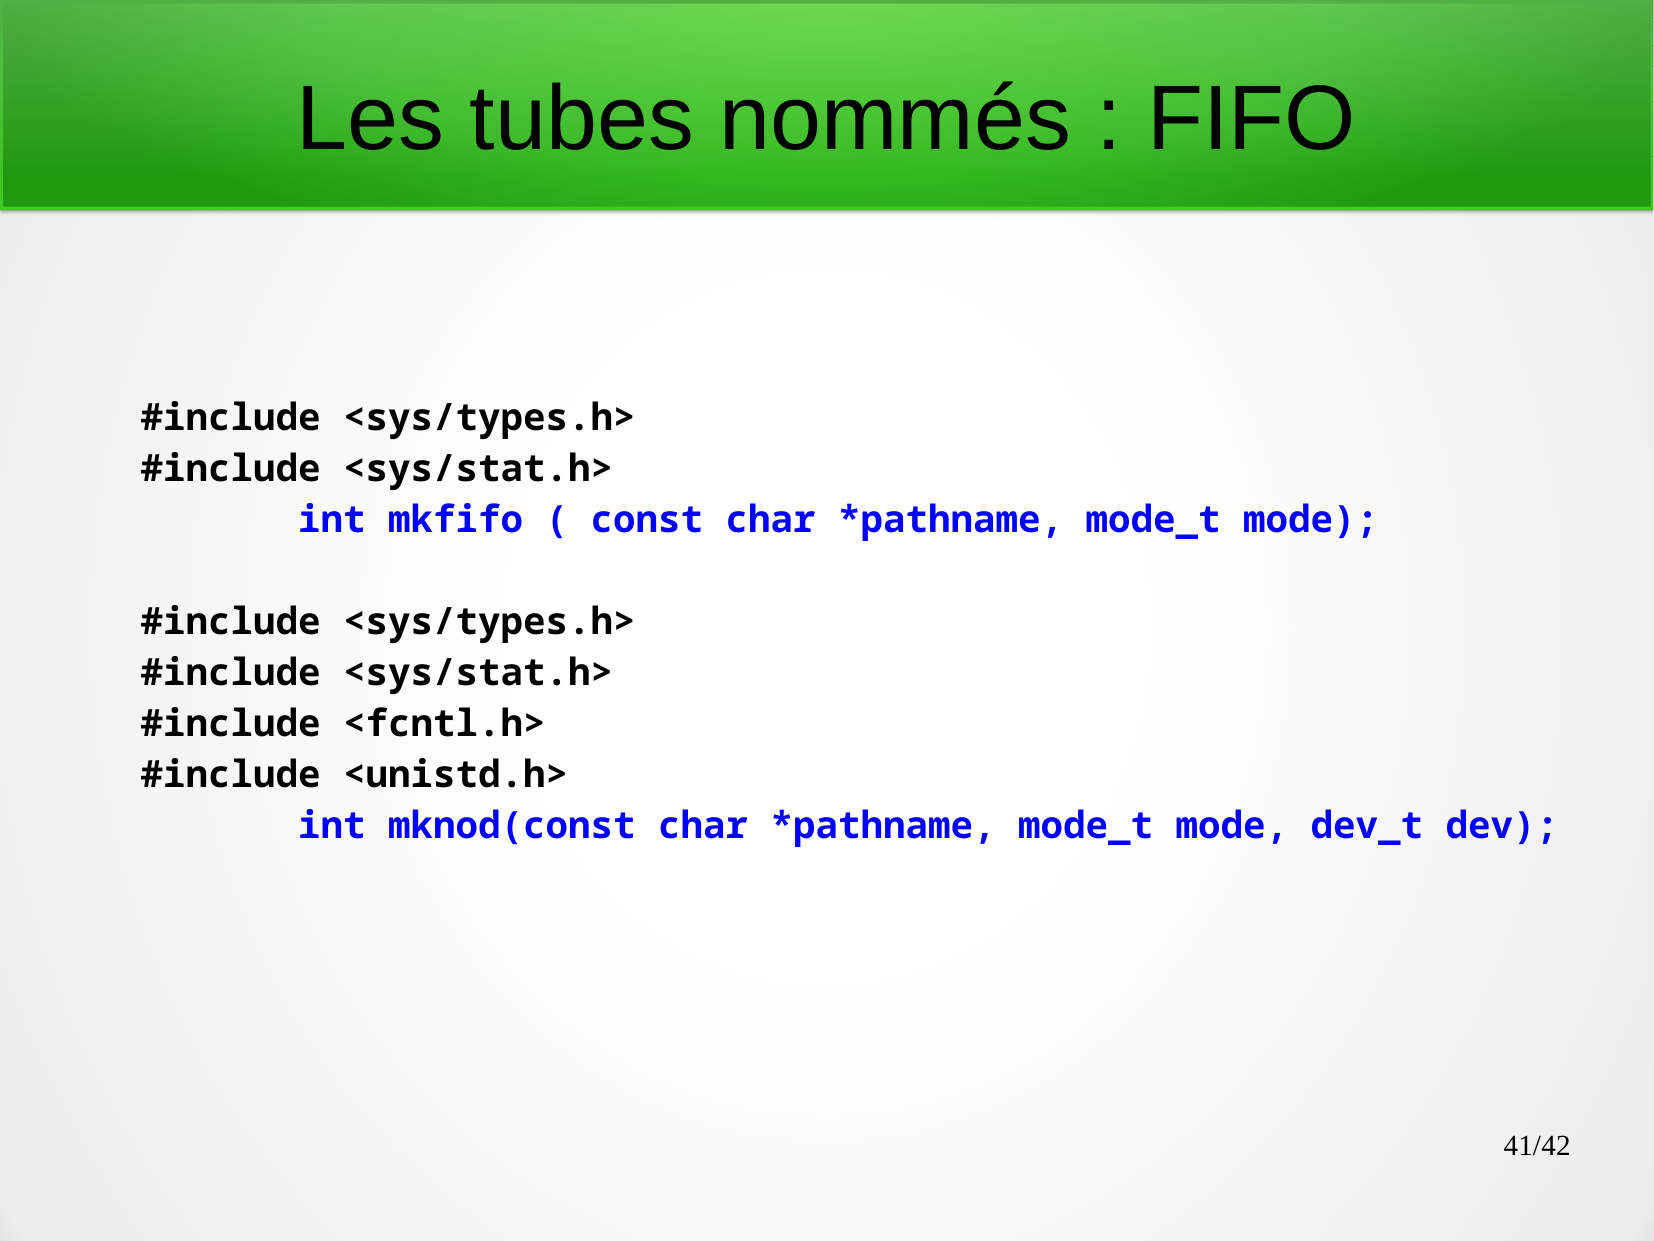

# Les tubes nommés : FIFO
#include <sys/types.h>
#include <sys/stat.h>
 int mkfifo ( const char *pathname, mode_t mode);
#include <sys/types.h>
#include <sys/stat.h>
#include <fcntl.h>
#include <unistd.h>
 int mknod(const char *pathname, mode_t mode, dev_t dev);
41